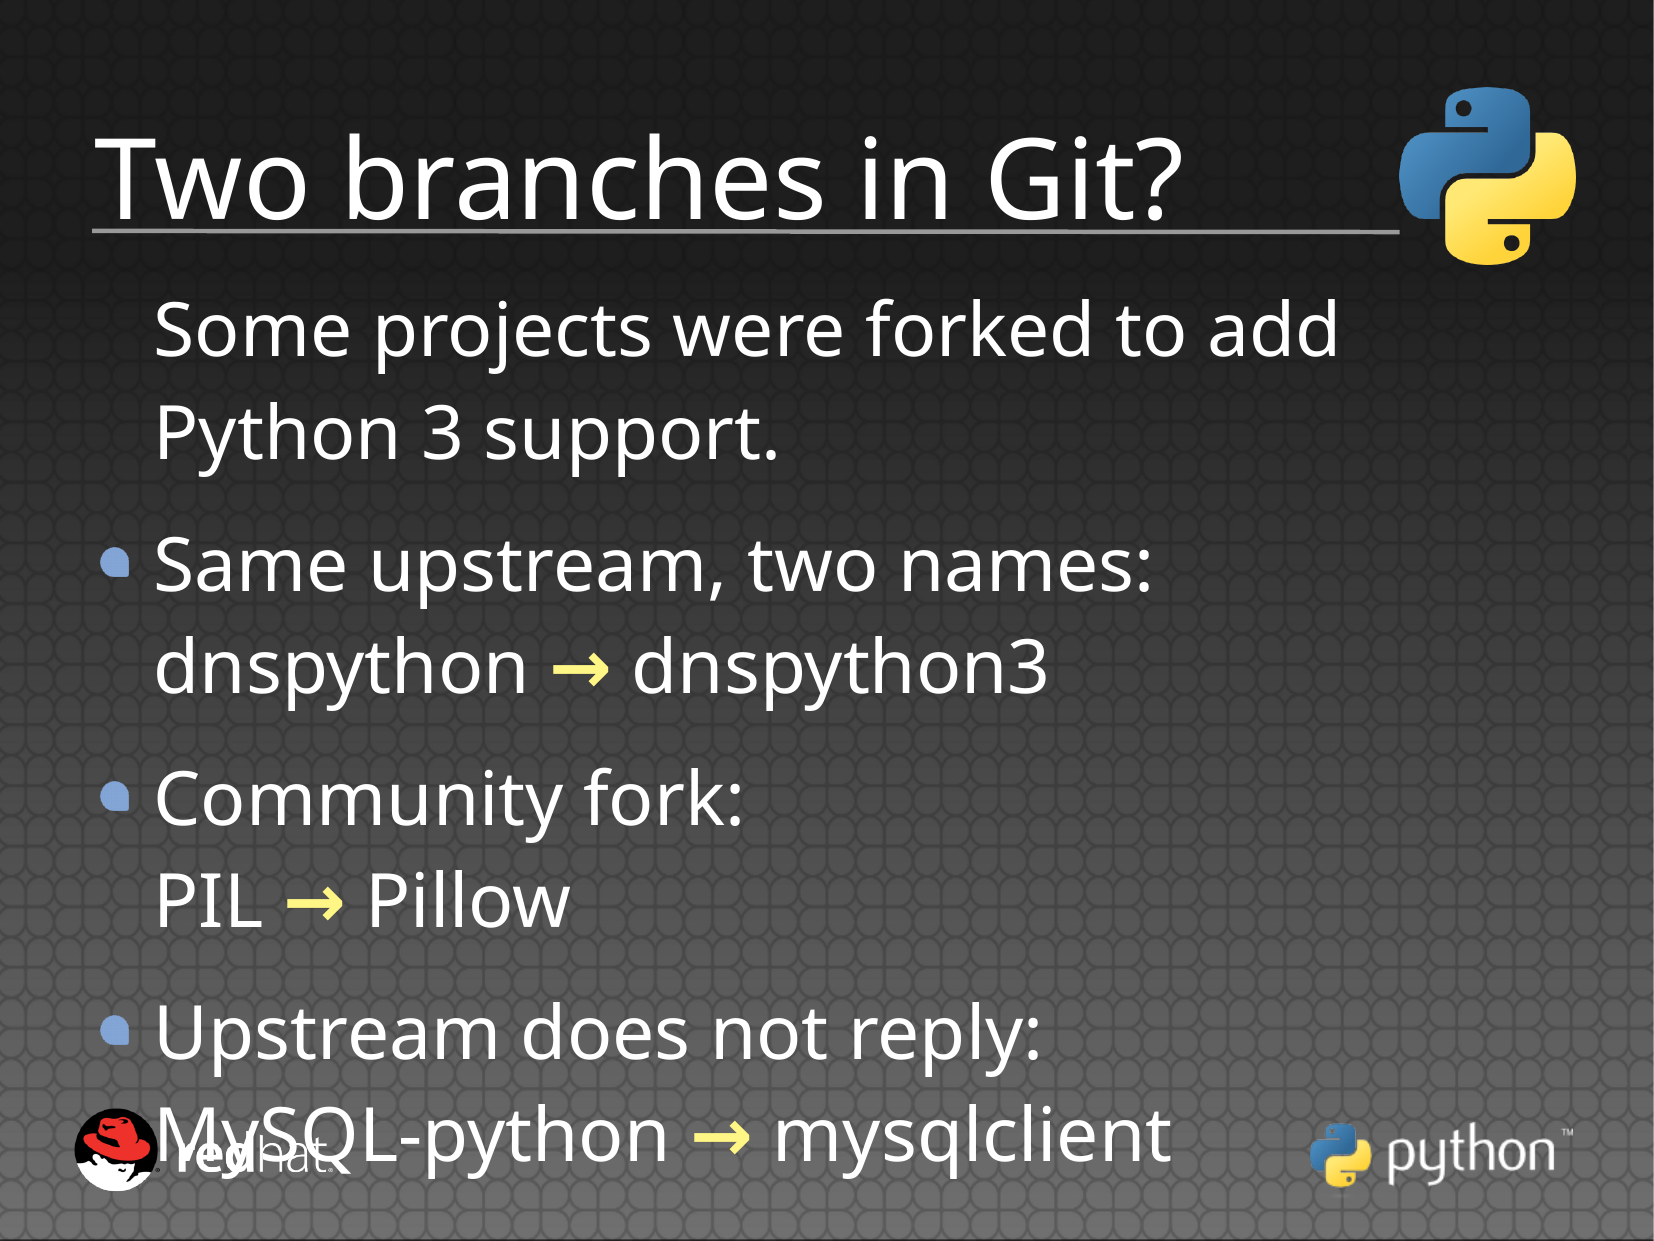

Two branches in Git?
# Some projects were forked to add Python 3 support.
Same upstream, two names:
dnspython → dnspython3
Community fork:
PIL → Pillow
Upstream does not reply:
MySQL-python → mysqlclient